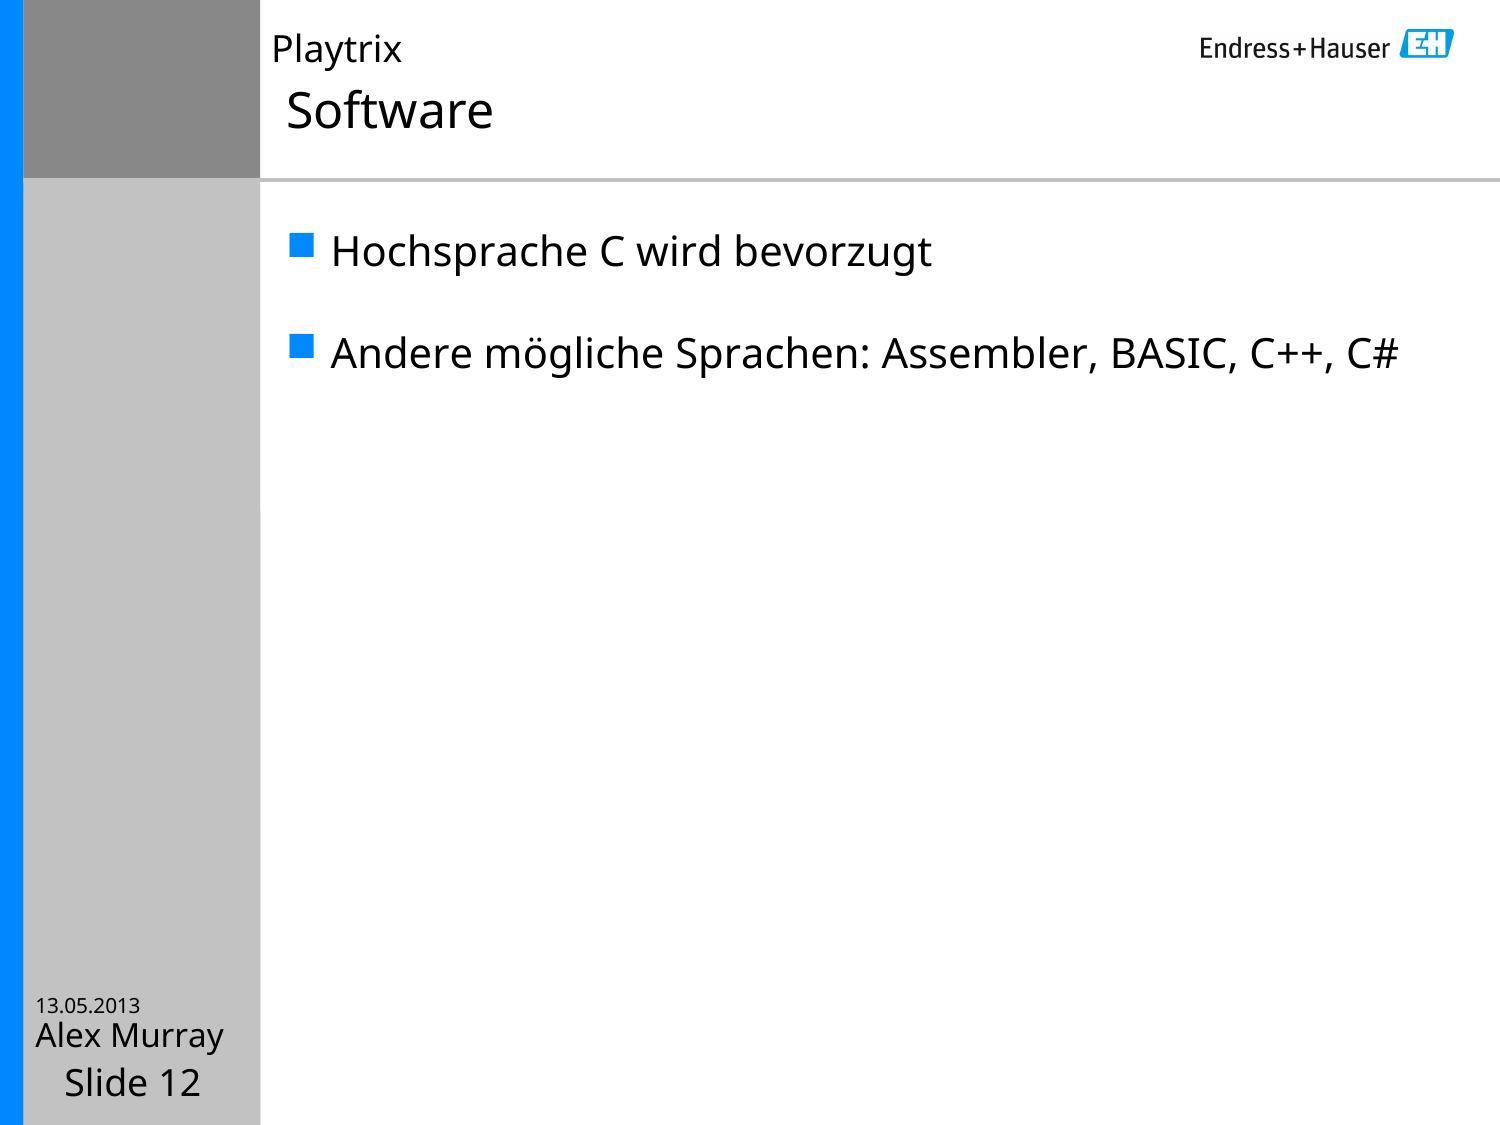

Playtrix
# Software
Hochsprache C wird bevorzugt
Andere mögliche Sprachen: Assembler, BASIC, C++, C#
Alex Murray
12